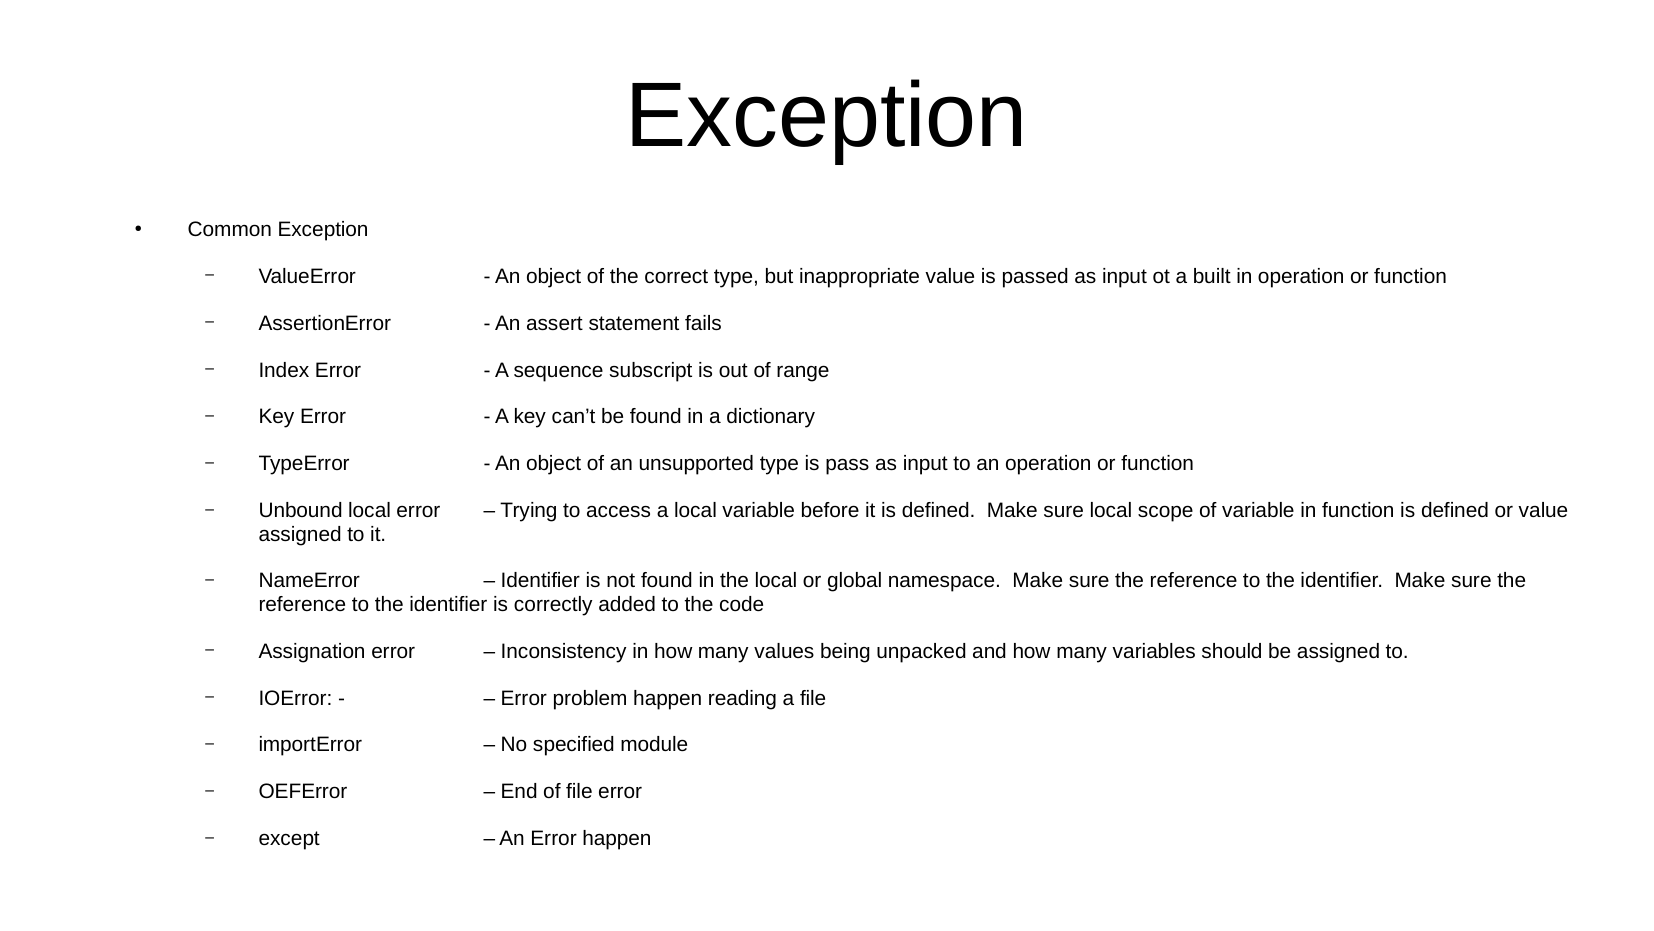

# Exception
Common Exception
ValueError		- An object of the correct type, but inappropriate value is passed as input ot a built in operation or function
AssertionError 	- An assert statement fails
Index Error		- A sequence subscript is out of range
Key Error		- A key can’t be found in a dictionary
TypeError		- An object of an unsupported type is pass as input to an operation or function
Unbound local error 	– Trying to access a local variable before it is defined. Make sure local scope of variable in function is defined or value assigned to it.
NameError 		– Identifier is not found in the local or global namespace. Make sure the reference to the identifier. Make sure the reference to the identifier is correctly added to the code
Assignation error 	– Inconsistency in how many values being unpacked and how many variables should be assigned to.
IOError: - 		– Error problem happen reading a file
importError		– No specified module
OEFError		– End of file error
except			– An Error happen